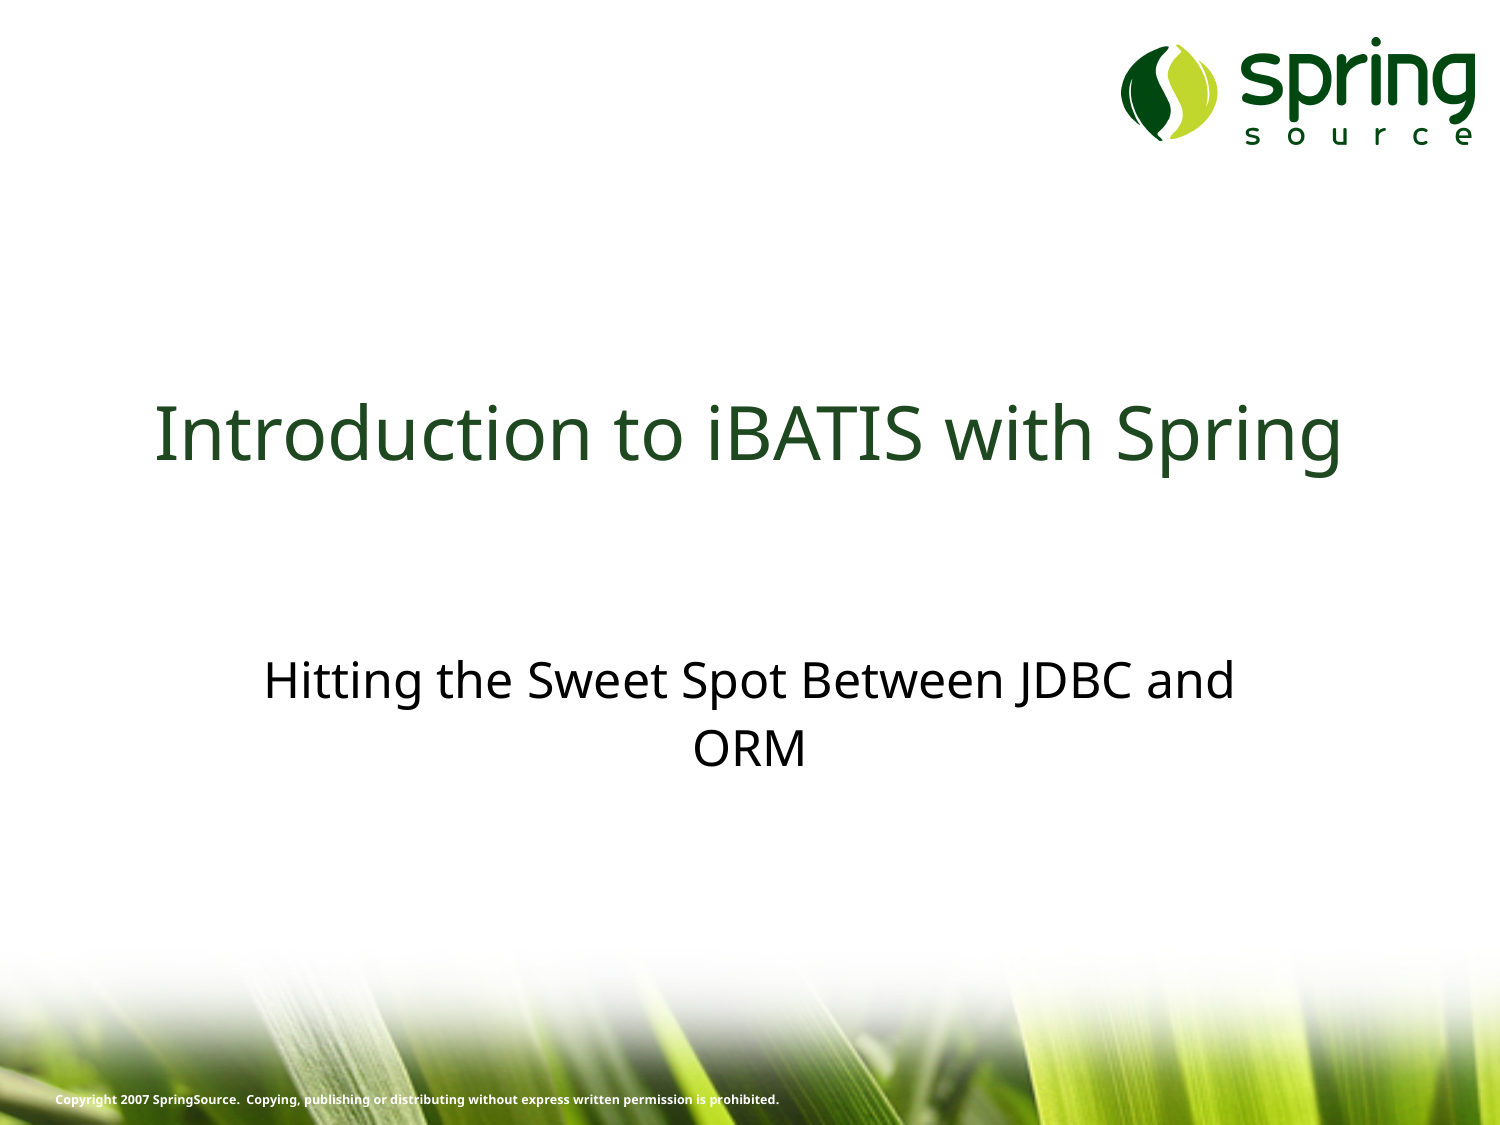

# Introduction to iBATIS with Spring
Hitting the Sweet Spot Between JDBC and ORM